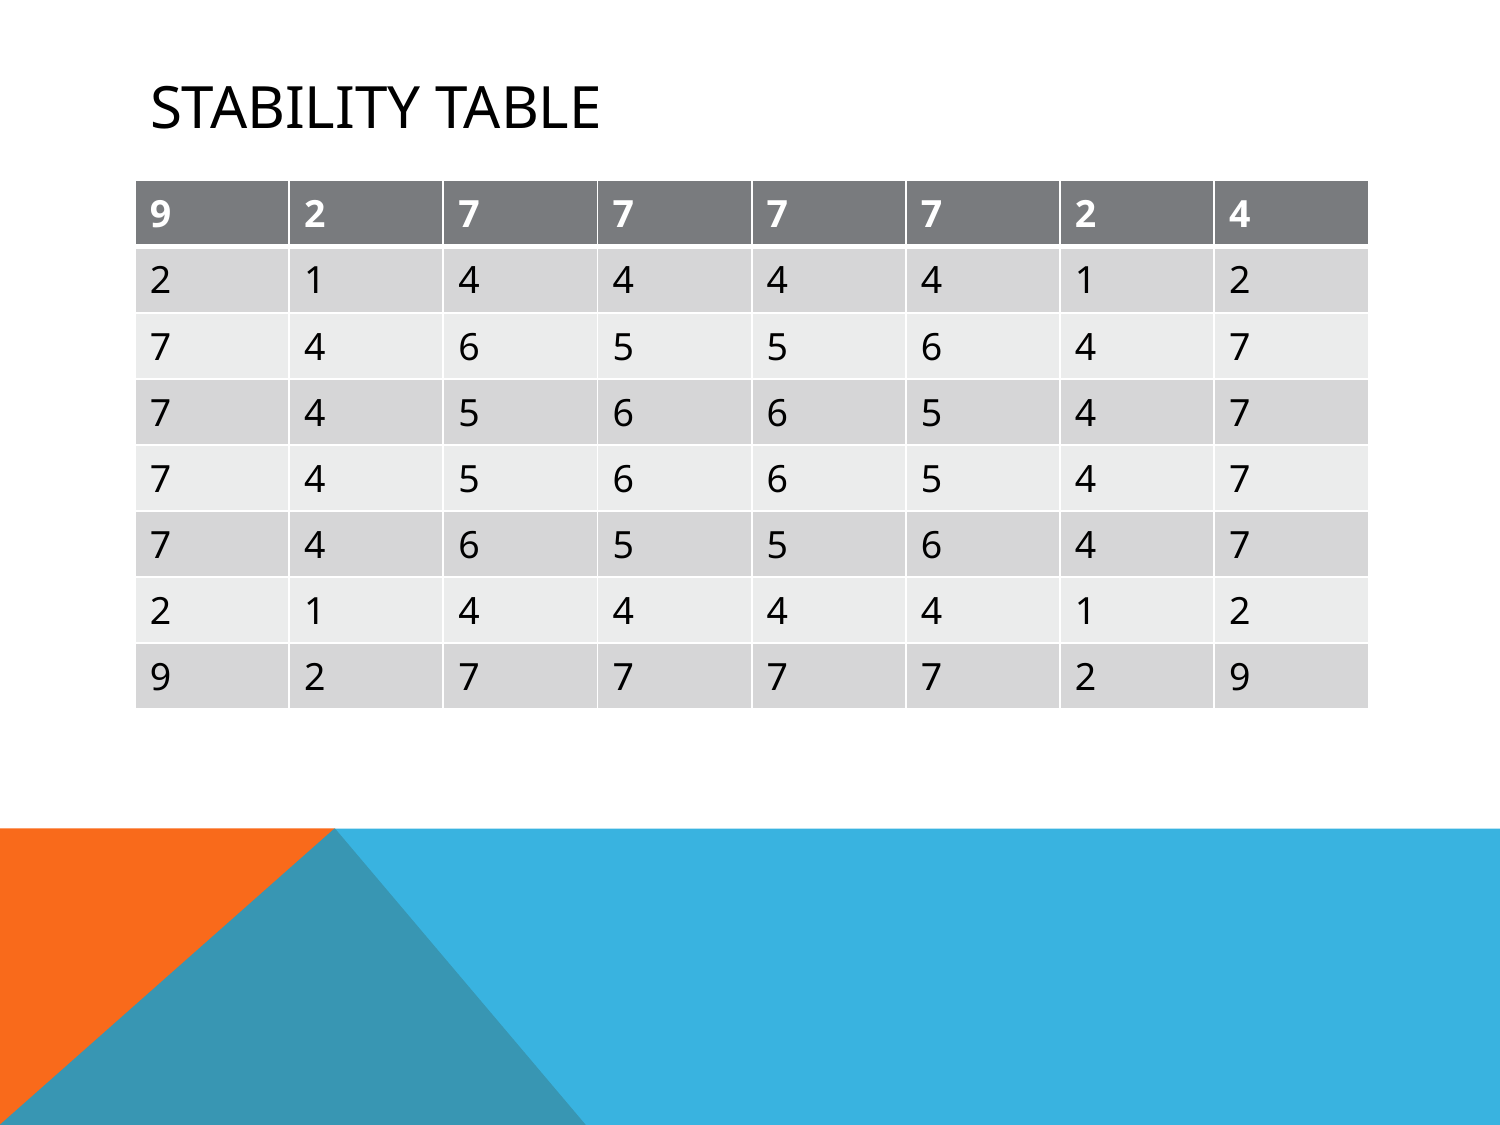

# STABILITY TABLE
| 9 | 2 | 7 | 7 | 7 | 7 | 2 | 4 |
| --- | --- | --- | --- | --- | --- | --- | --- |
| 2 | 1 | 4 | 4 | 4 | 4 | 1 | 2 |
| 7 | 4 | 6 | 5 | 5 | 6 | 4 | 7 |
| 7 | 4 | 5 | 6 | 6 | 5 | 4 | 7 |
| 7 | 4 | 5 | 6 | 6 | 5 | 4 | 7 |
| 7 | 4 | 6 | 5 | 5 | 6 | 4 | 7 |
| 2 | 1 | 4 | 4 | 4 | 4 | 1 | 2 |
| 9 | 2 | 7 | 7 | 7 | 7 | 2 | 9 |